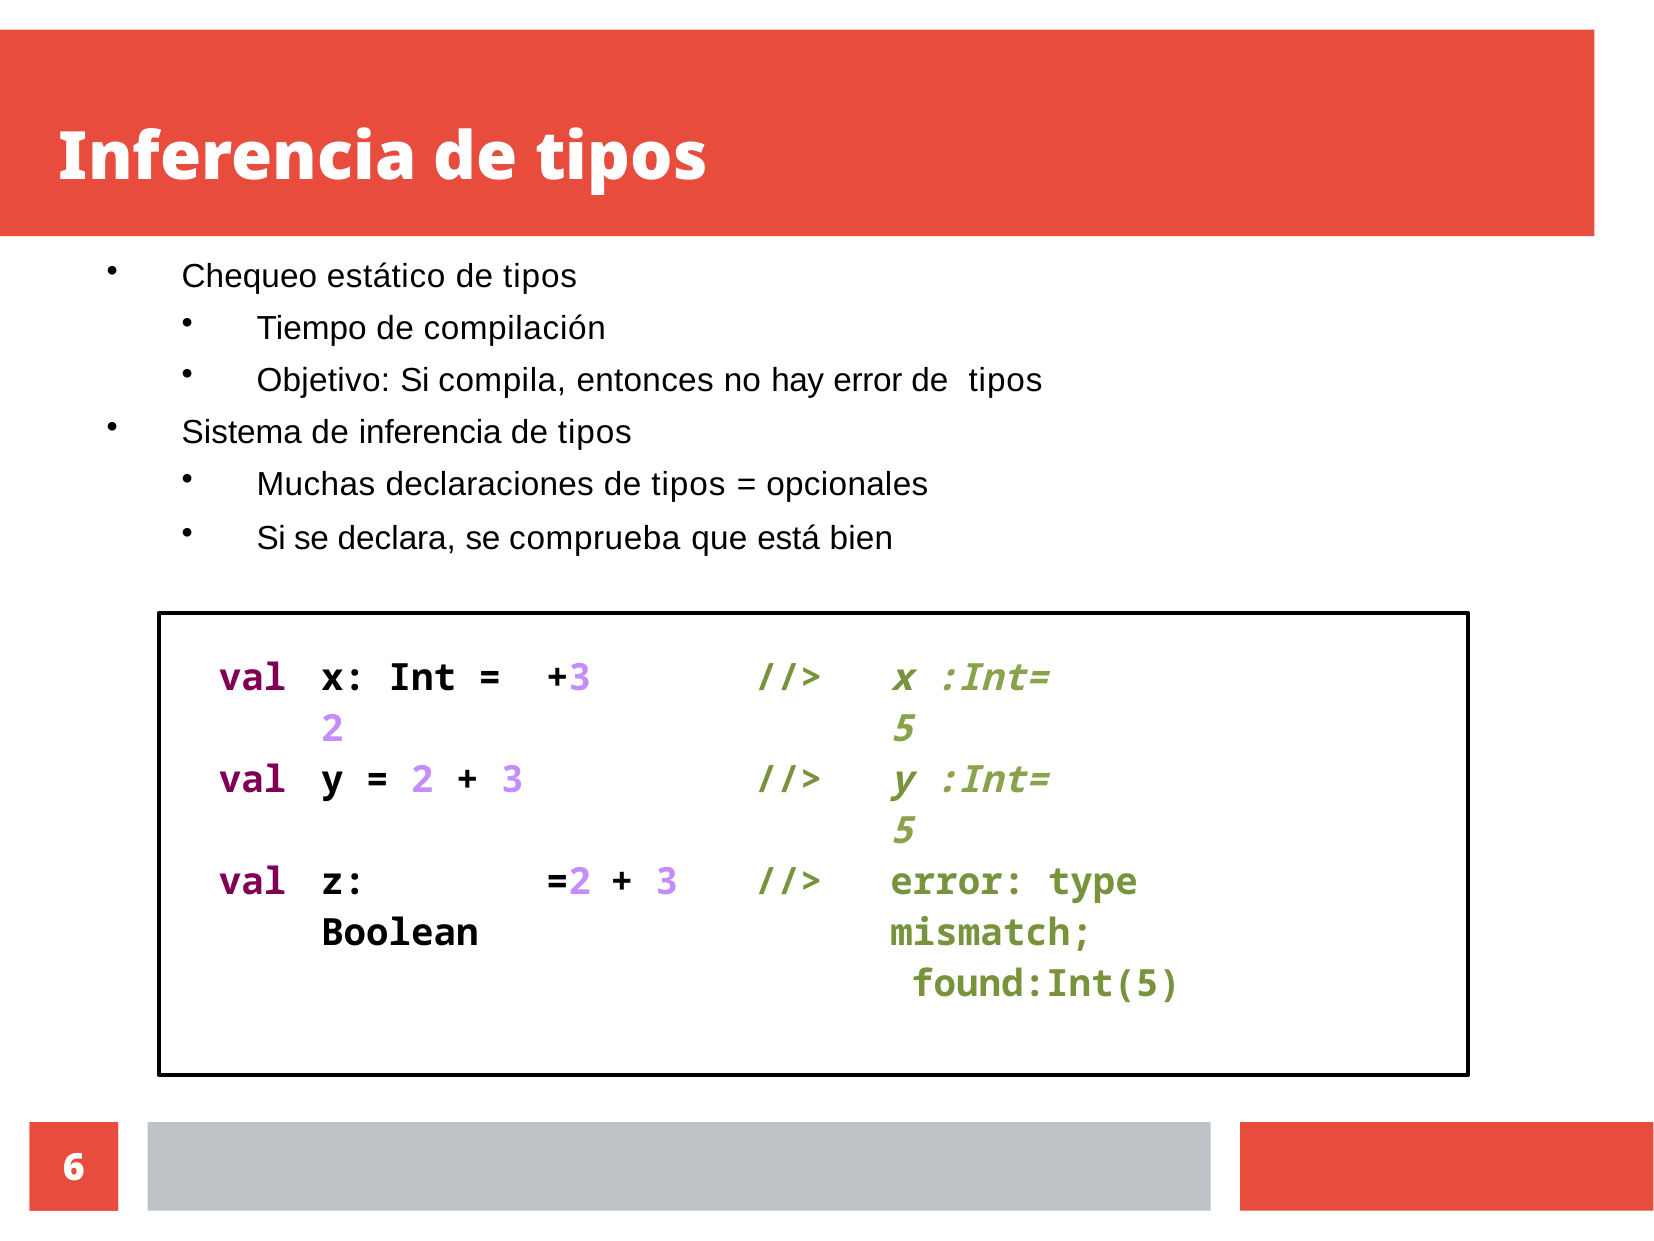

# Inferencia de tipos
Chequeo estático de tipos
Tiempo de compilación
Objetivo: Si compila, entonces no hay error de tipos
Sistema de inferencia de tipos
Muchas declaraciones de tipos = opcionales
Si se declara, se comprueba que está bien
| val val | x: Int = 2 y = 2 + 3 | + | 3 | | //> //> | x :Int=5 y :Int=5 |
| --- | --- | --- | --- | --- | --- | --- |
| val | z: Boolean | = | 2 | + 3 | //> | error: type mismatch; found:Int(5) |
6
required: Boolean